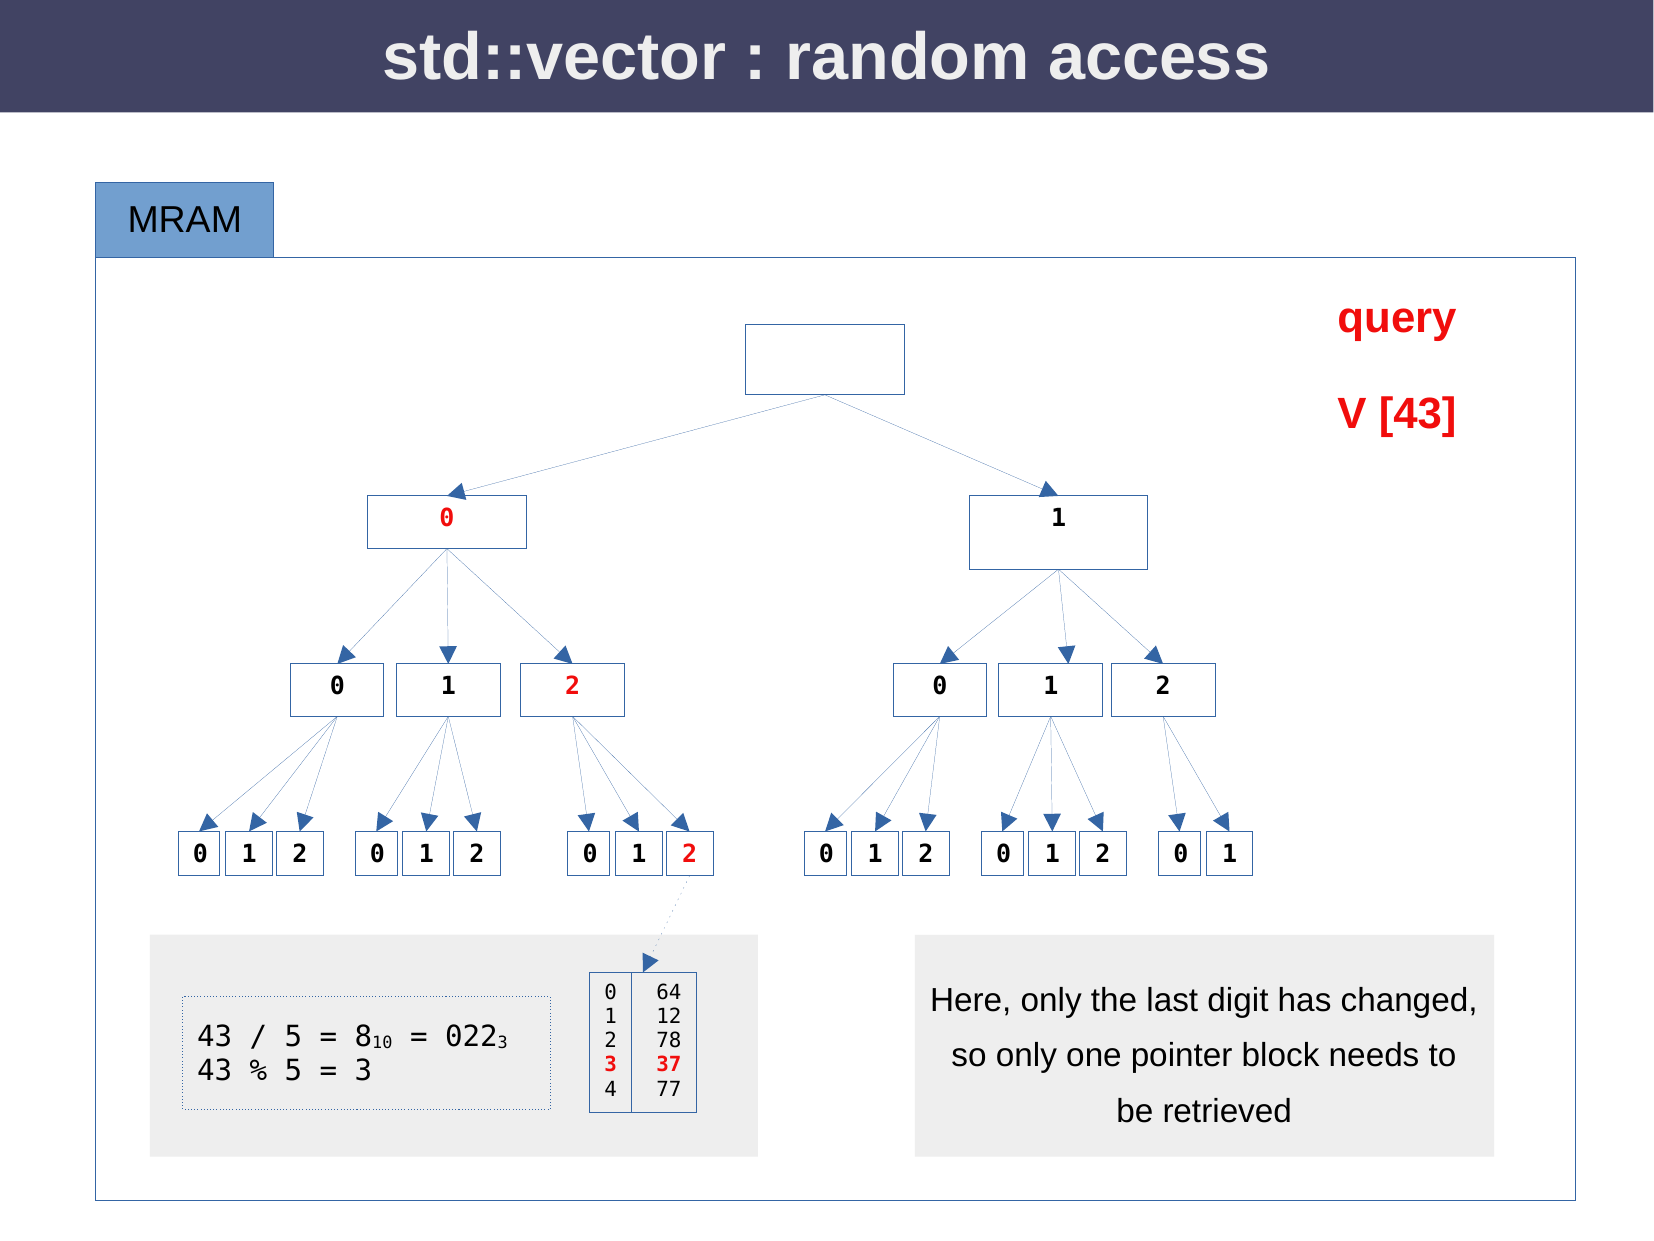

std::vector : random access
MRAM
query
V [43]
0
1
0
1
2
0
1
2
0
1
2
0
1
2
0
1
2
0
1
2
0
1
2
0
1
Here, only the last digit has changed, so only one pointer block needs to be retrieved
0
1
2
3
4
64
12
78
37
77
43 / 5 = 810 = 0223
43 % 5 = 3